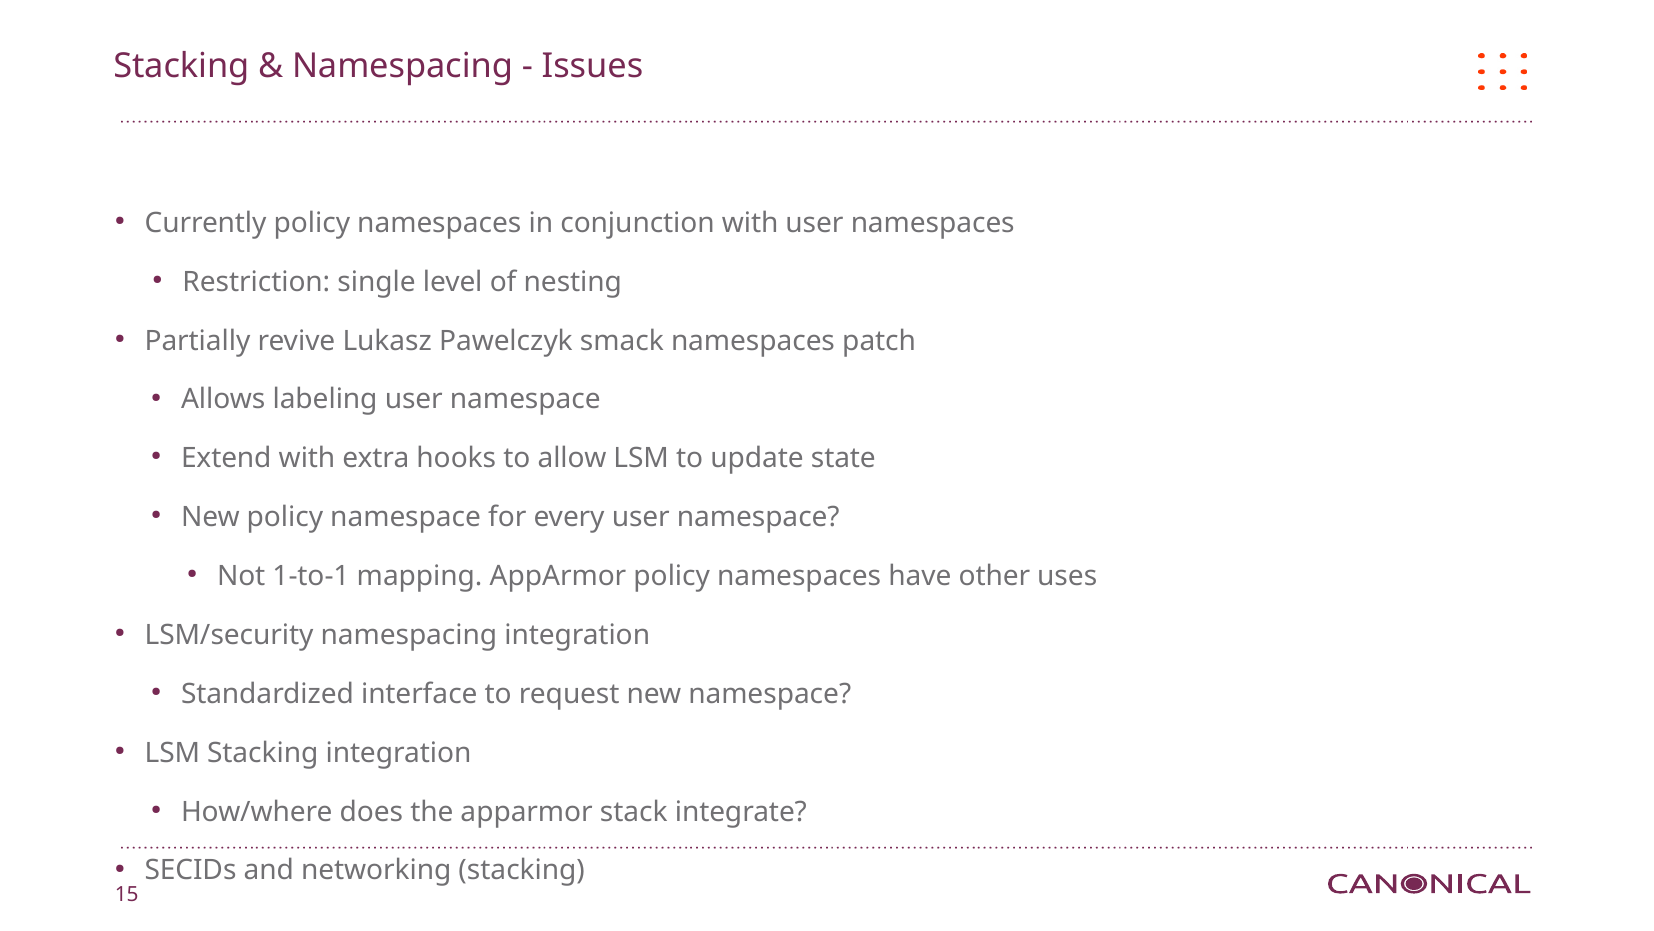

# Stacking & Namespacing - Issues
Currently policy namespaces in conjunction with user namespaces
Restriction: single level of nesting
Partially revive Lukasz Pawelczyk smack namespaces patch
Allows labeling user namespace
Extend with extra hooks to allow LSM to update state
New policy namespace for every user namespace?
Not 1-to-1 mapping. AppArmor policy namespaces have other uses
LSM/security namespacing integration
Standardized interface to request new namespace?
LSM Stacking integration
How/where does the apparmor stack integrate?
SECIDs and networking (stacking)